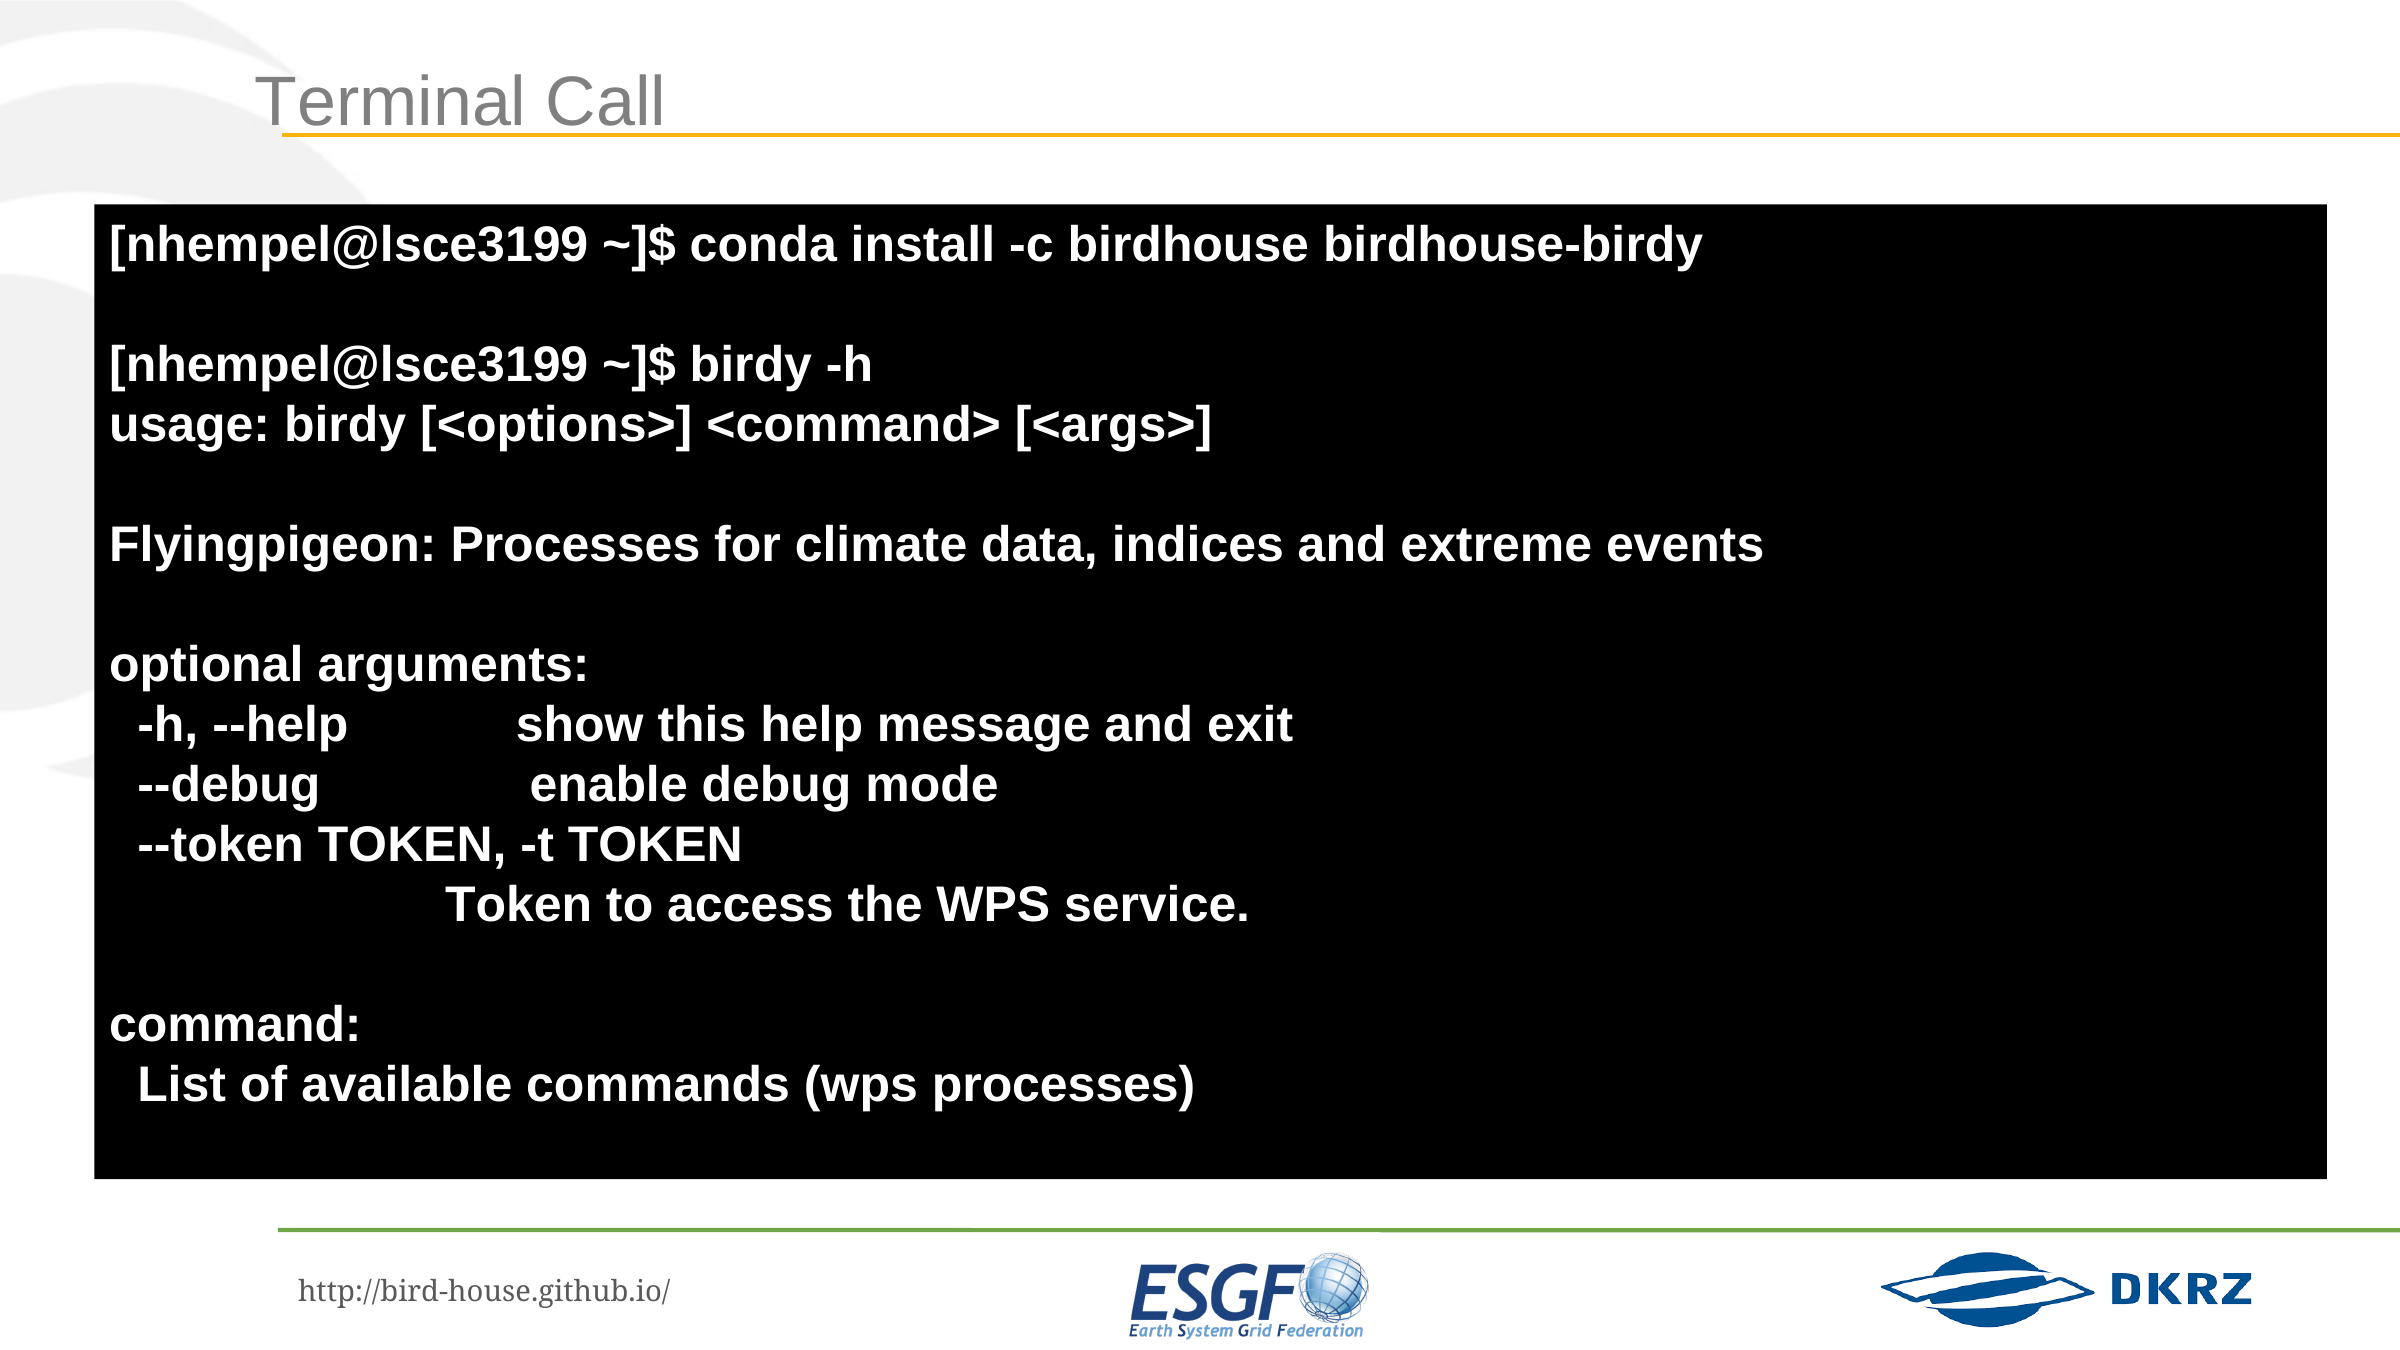

# Terminal Call
[nhempel@lsce3199 ~]$ conda install -c birdhouse birdhouse-birdy
[nhempel@lsce3199 ~]$ birdy -h
usage: birdy [<options>] <command> [<args>]
Flyingpigeon: Processes for climate data, indices and extreme events
optional arguments:
 -h, --help show this help message and exit
 --debug enable debug mode
 --token TOKEN, -t TOKEN
 Token to access the WPS service.
command:
 List of available commands (wps processes)